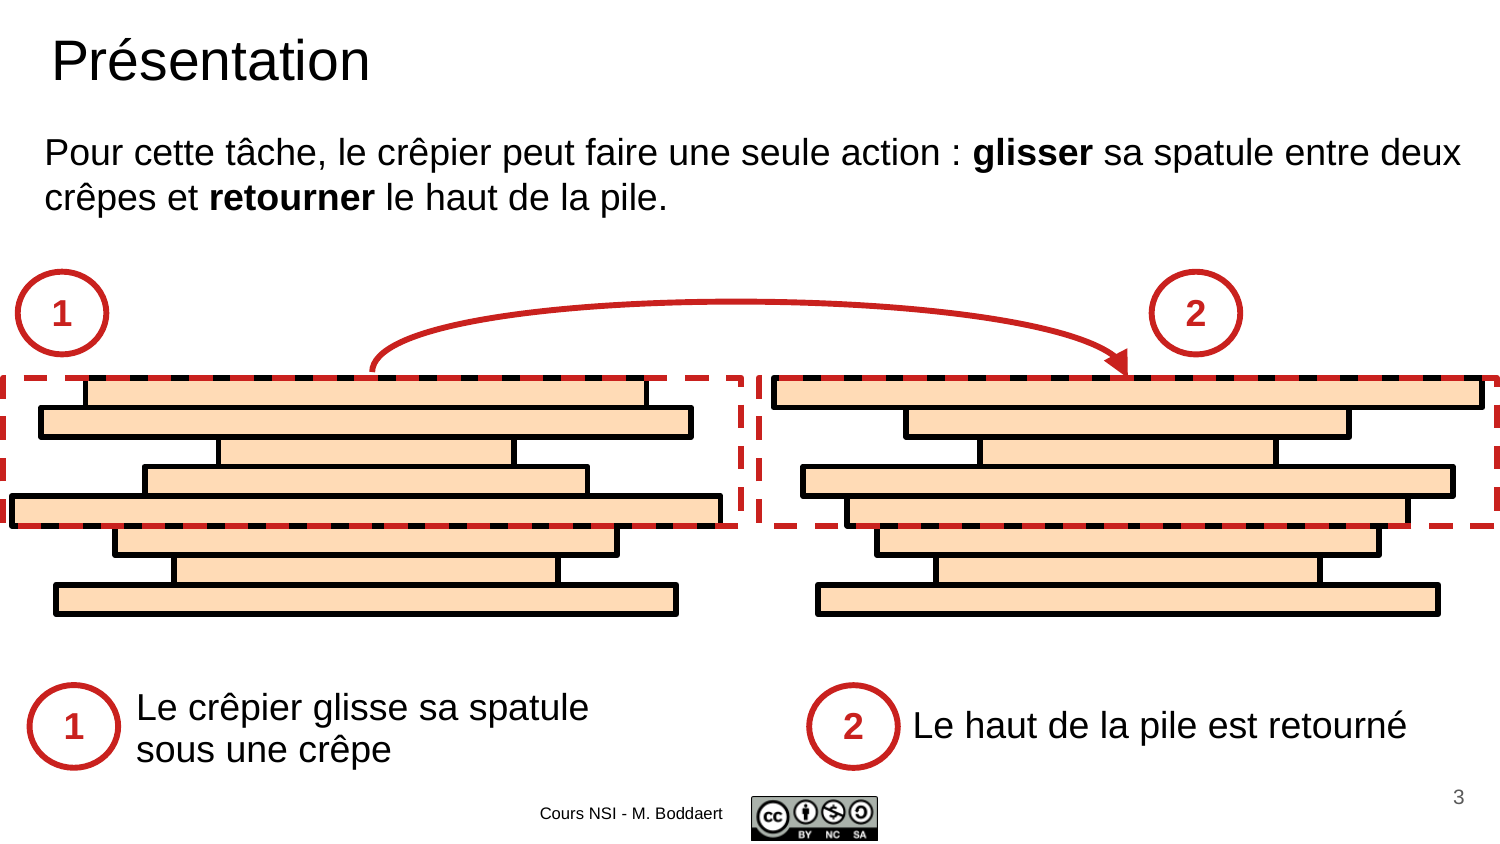

# Présentation
Pour cette tâche, le crêpier peut faire une seule action : glisser sa spatule entre deux crêpes et retourner le haut de la pile.
1
2
Le crêpier glisse sa spatule sous une crêpe
1
2
Le haut de la pile est retourné